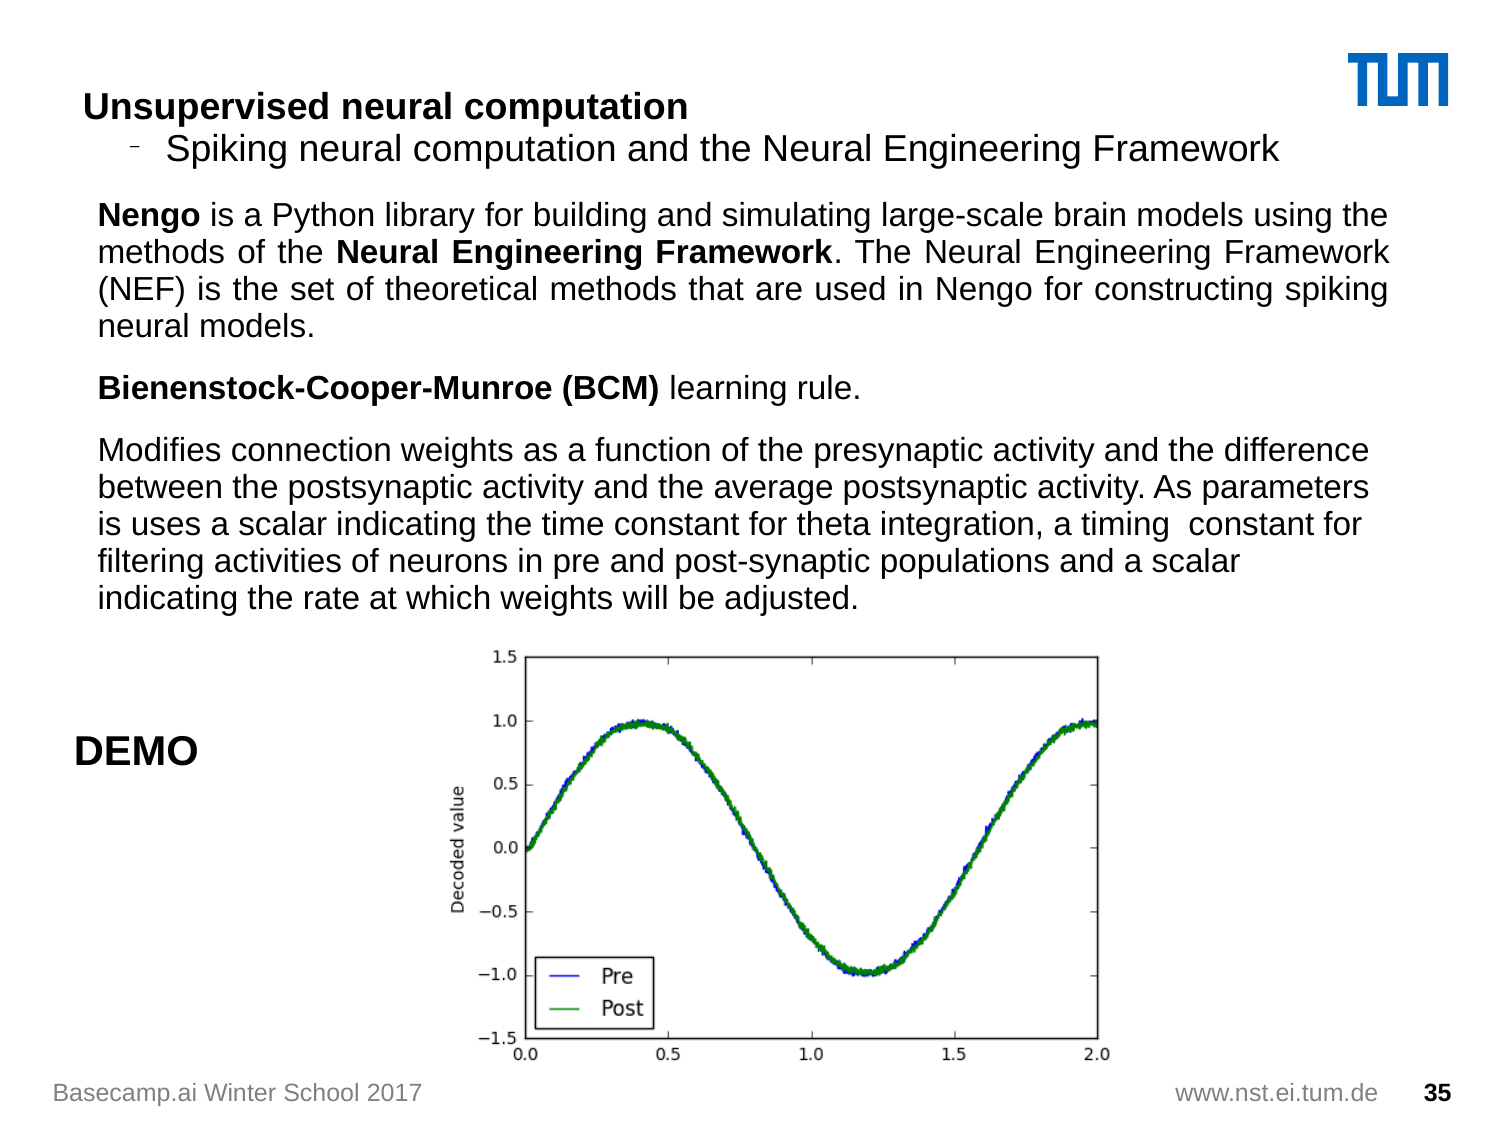

Unsupervised neural computation
Spiking neural computation and the Neural Engineering Framework
Nengo is a Python library for building and simulating large-scale brain models using the methods of the Neural Engineering Framework. The Neural Engineering Framework (NEF) is the set of theoretical methods that are used in Nengo for constructing spiking neural models.
Bienenstock-Cooper-Munroe (BCM) learning rule.
Modifies connection weights as a function of the presynaptic activity and the difference between the postsynaptic activity and the average postsynaptic activity. As parameters is uses a scalar indicating the time constant for theta integration, a timing constant for filtering activities of neurons in pre and post-synaptic populations and a scalar indicating the rate at which weights will be adjusted.
DEMO
Basecamp.ai Winter School 2017
35